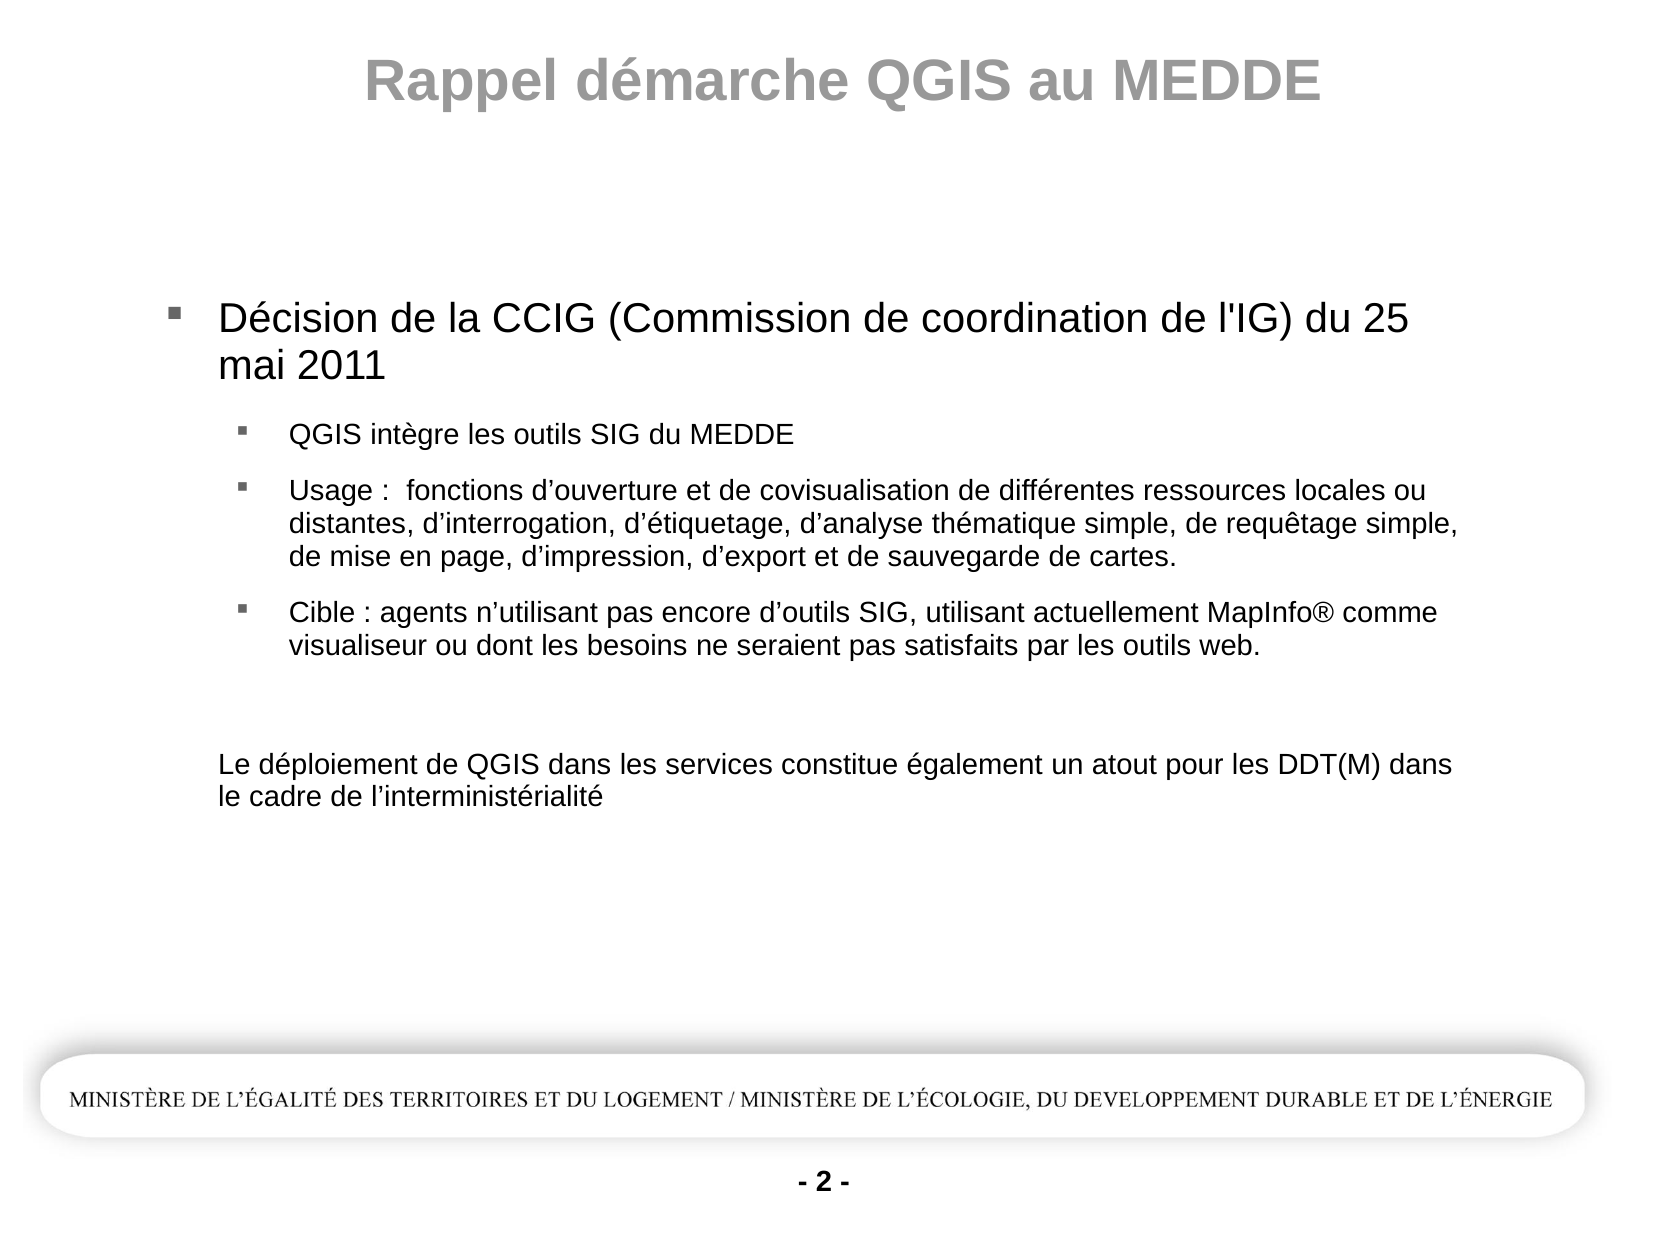

# Rappel démarche QGIS au MEDDE
Décision de la CCIG (Commission de coordination de l'IG) du 25 mai 2011
QGIS intègre les outils SIG du MEDDE
Usage : fonctions d’ouverture et de covisualisation de différentes ressources locales ou distantes, d’interrogation, d’étiquetage, d’analyse thématique simple, de requêtage simple, de mise en page, d’impression, d’export et de sauvegarde de cartes.
Cible : agents n’utilisant pas encore d’outils SIG, utilisant actuellement MapInfo® comme visualiseur ou dont les besoins ne seraient pas satisfaits par les outils web.
Le déploiement de QGIS dans les services constitue également un atout pour les DDT(M) dans le cadre de l’interministérialité